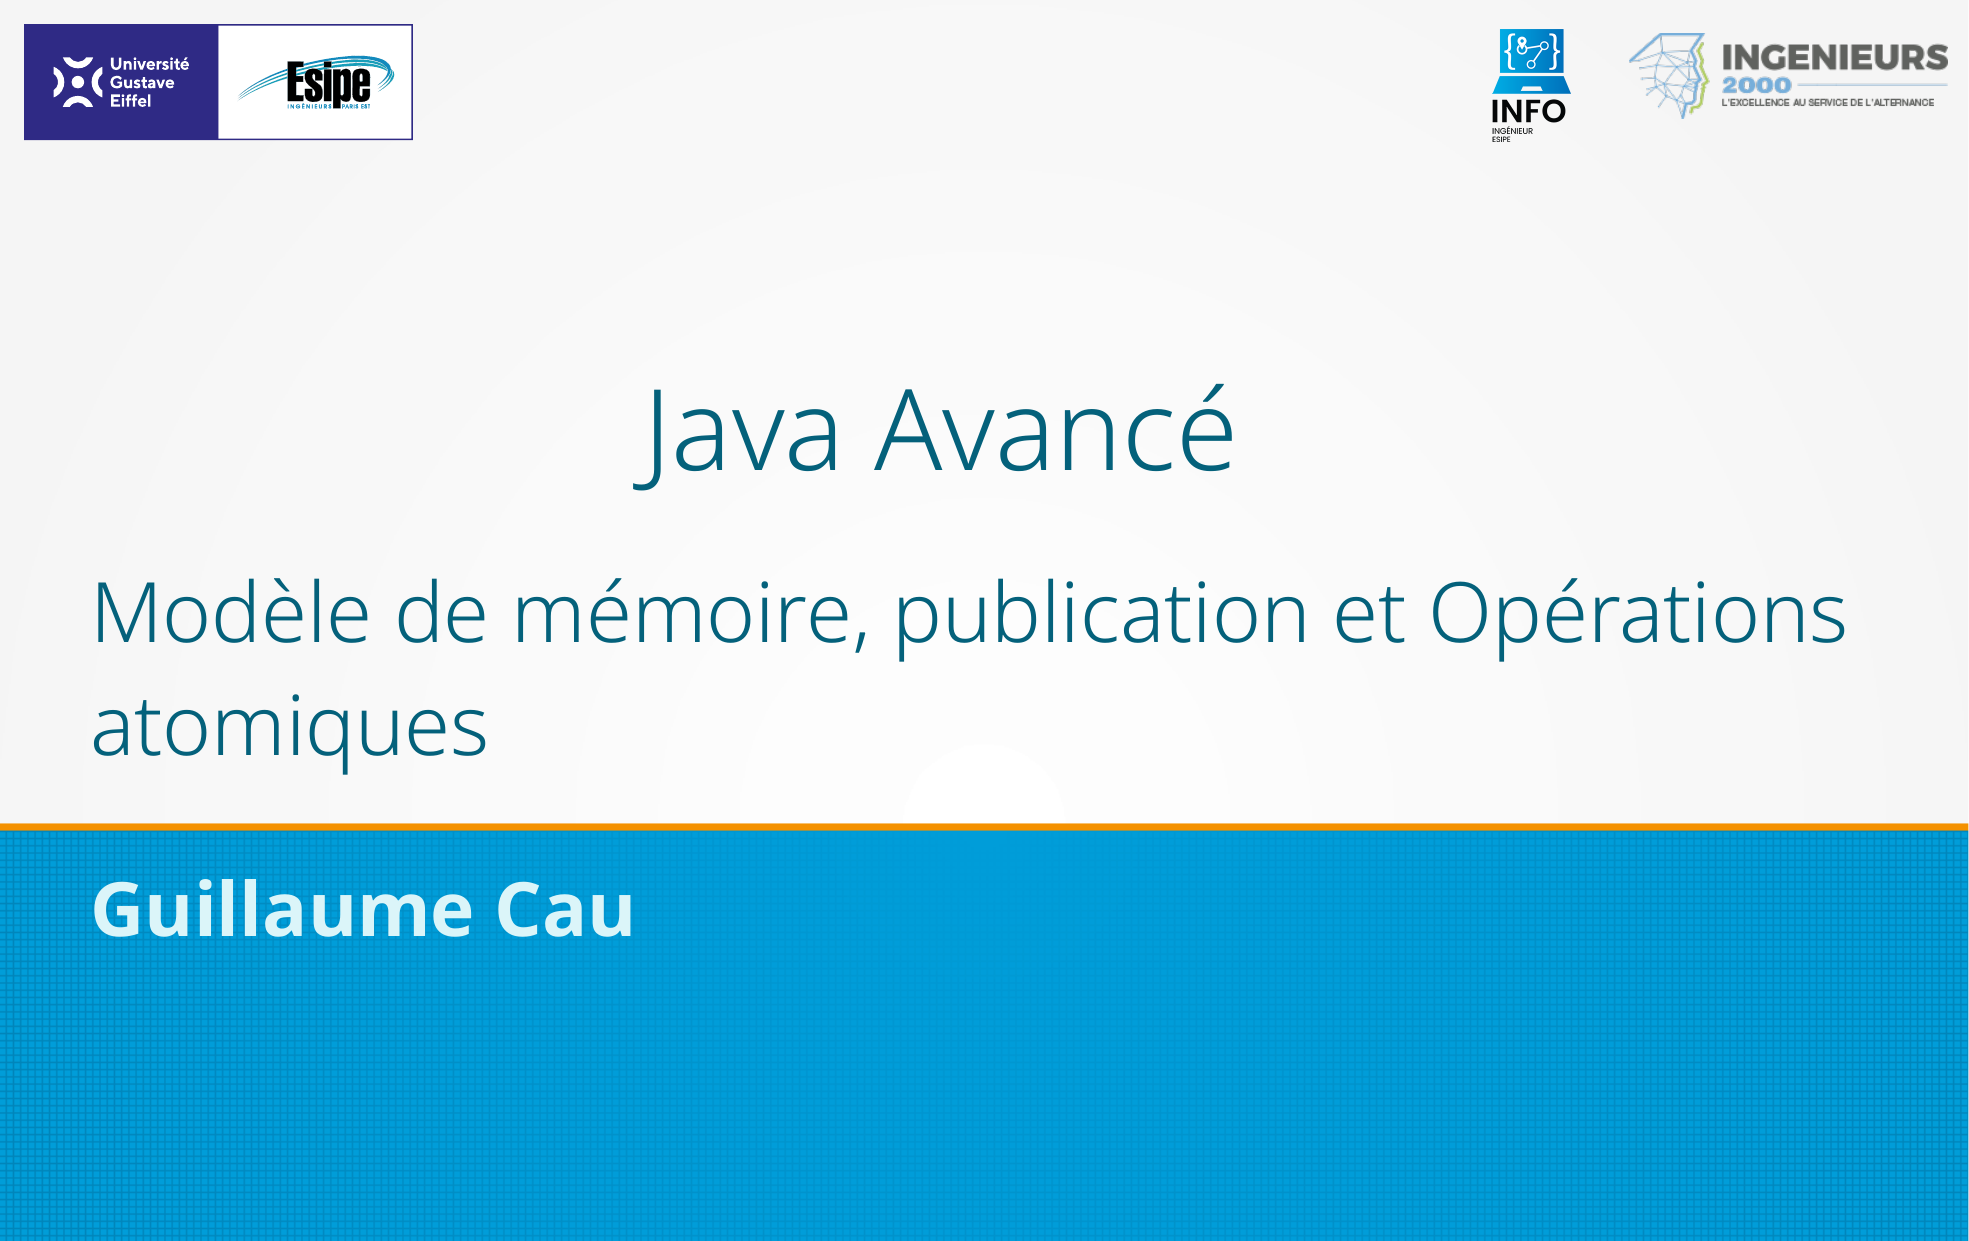

Java Avancé
# Modèle de mémoire, publication et Opérations atomiques
Guillaume Cau